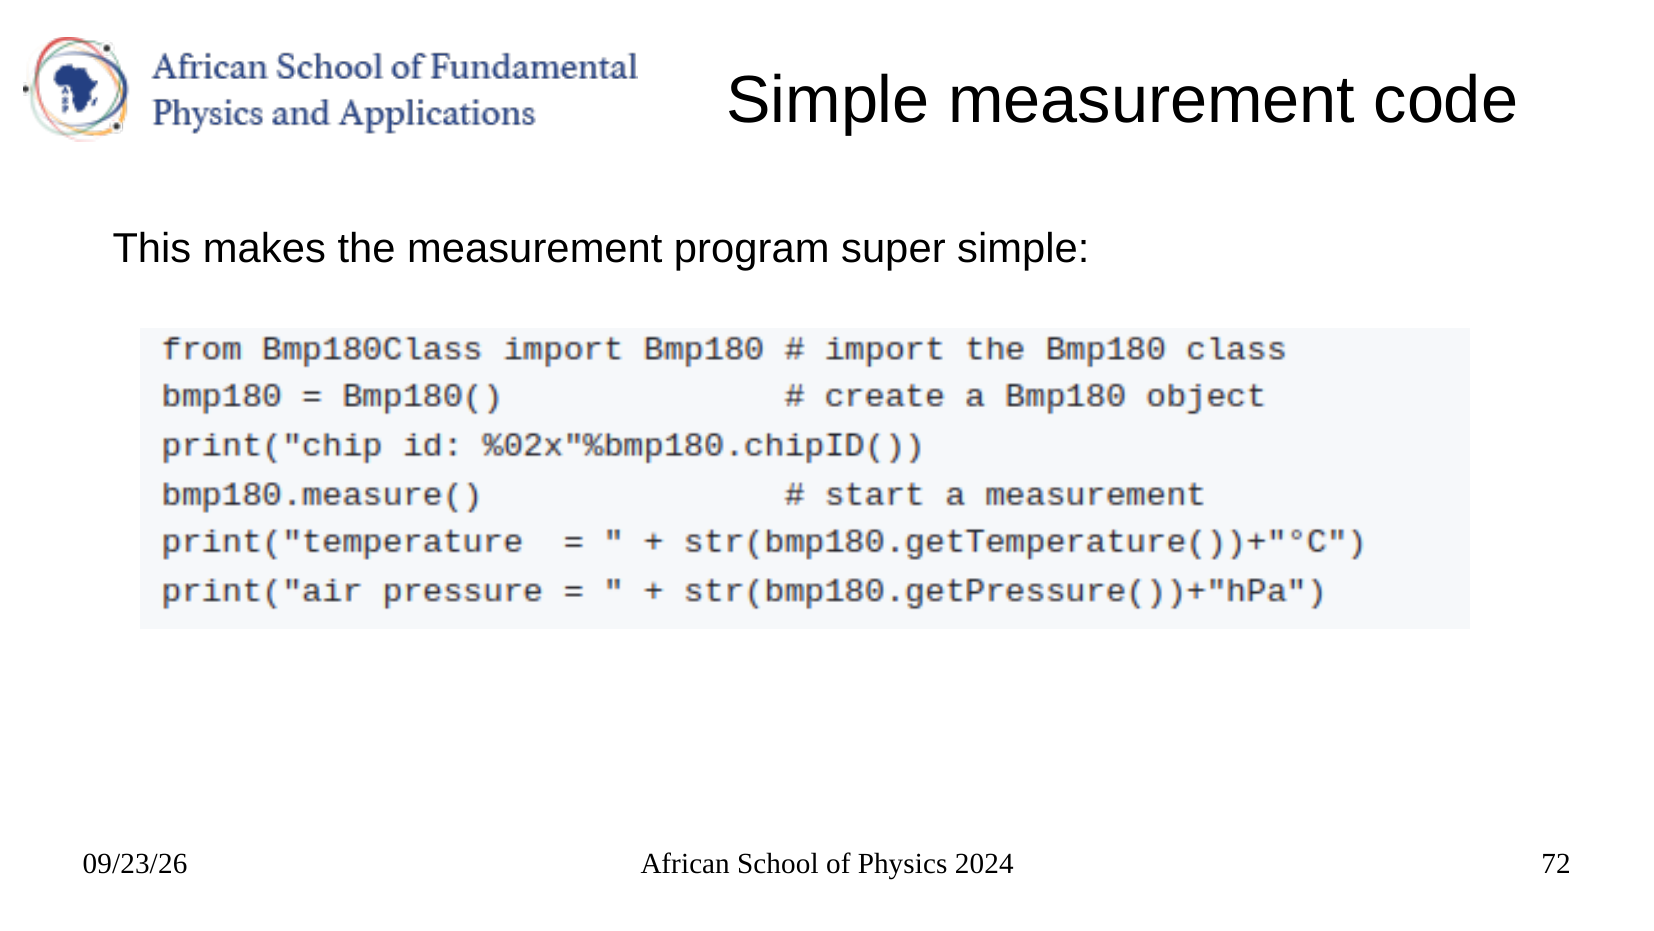

# Simple measurement code
This makes the measurement program super simple:
African School of Physics 2024
72